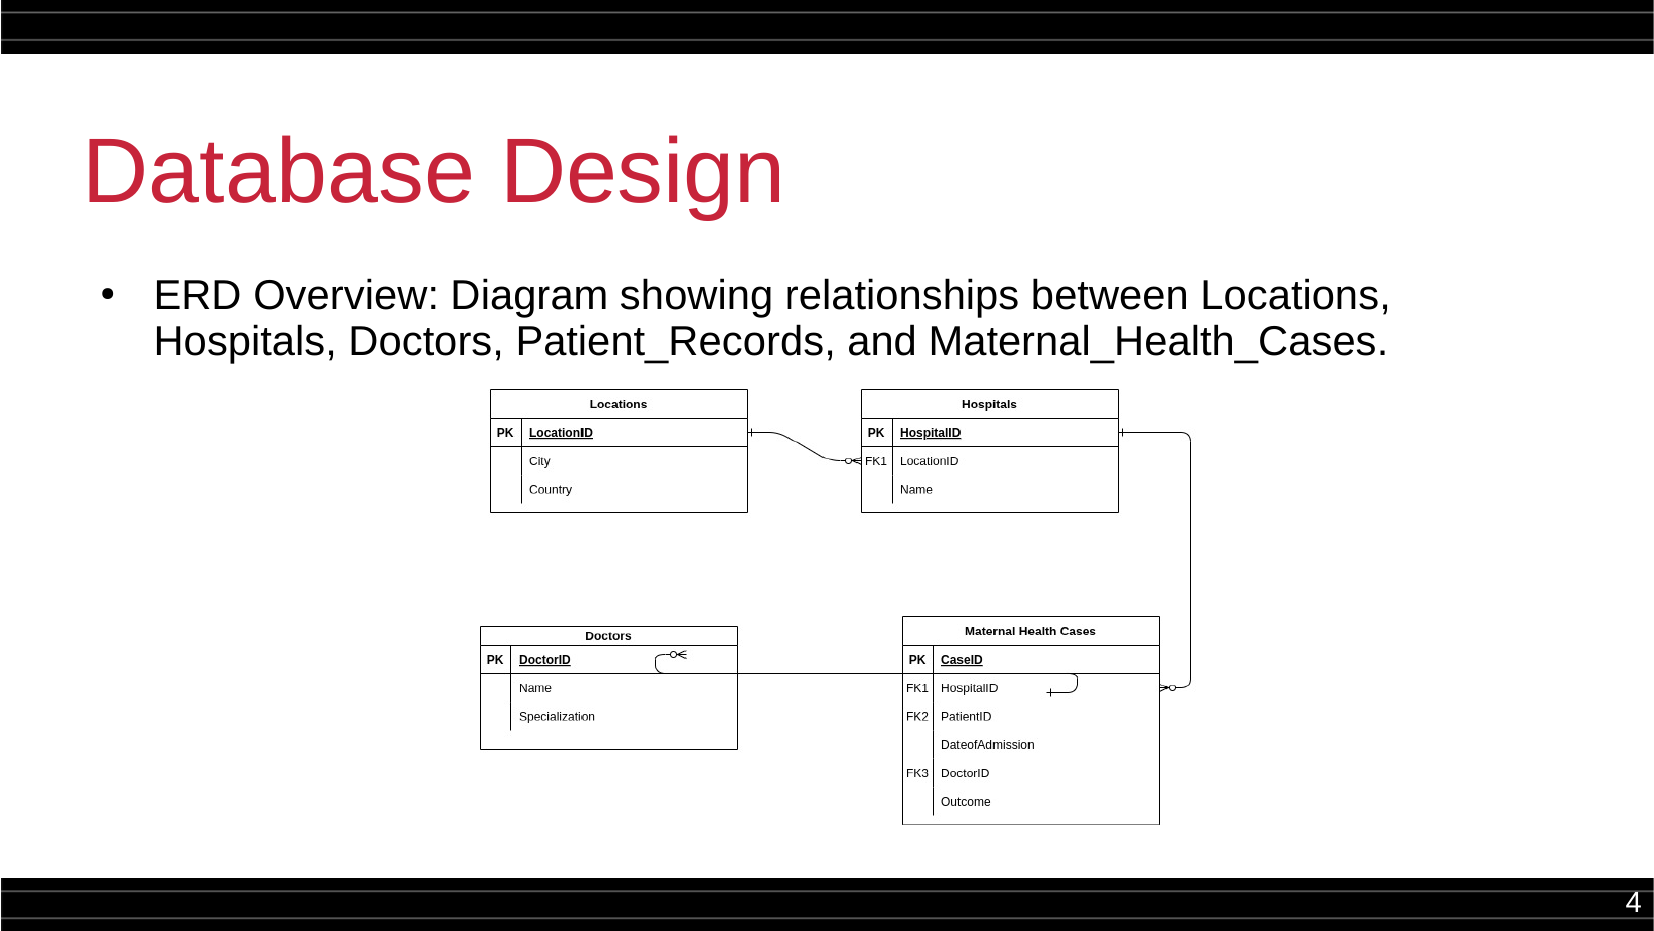

# Database Design
ERD Overview: Diagram showing relationships between Locations, Hospitals, Doctors, Patient_Records, and Maternal_Health_Cases.